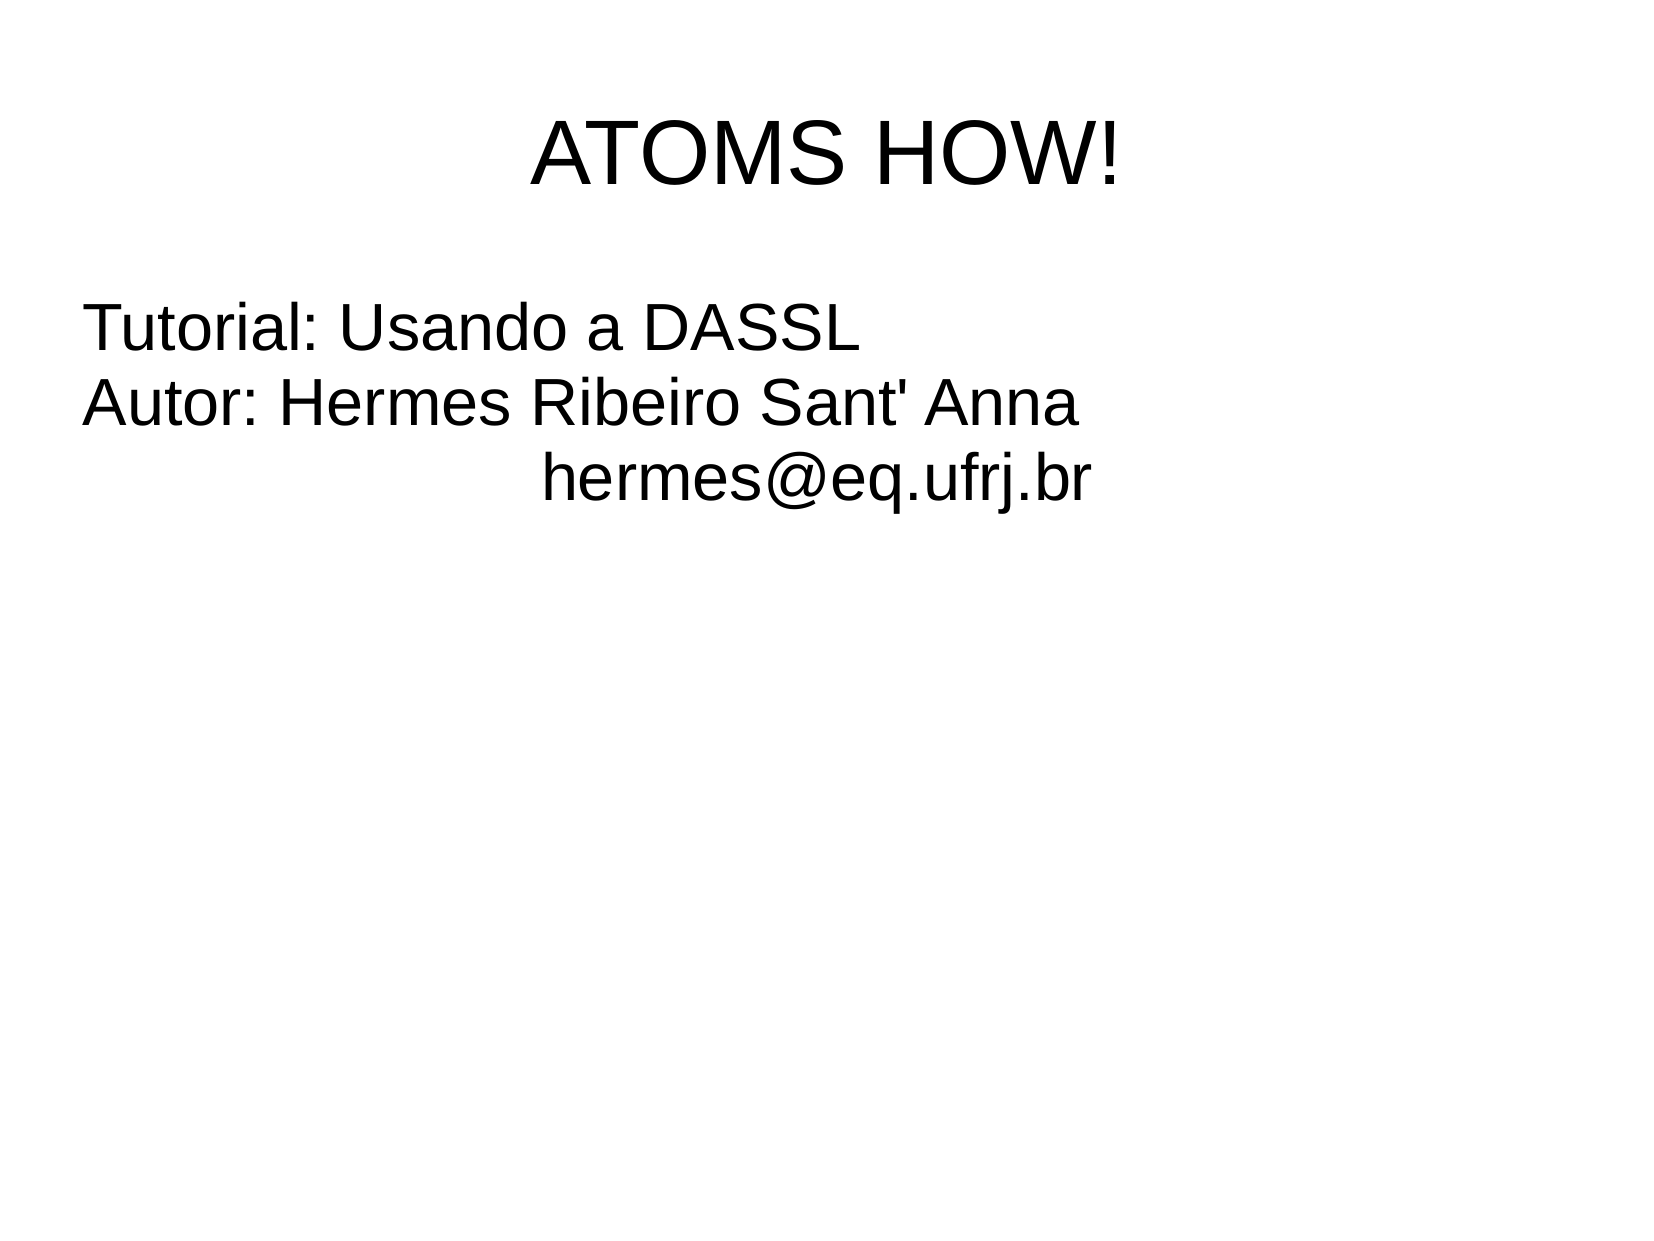

# ATOMS HOW!
Tutorial: Usando a DASSL
Autor: Hermes Ribeiro Sant' Anna
hermes@eq.ufrj.br